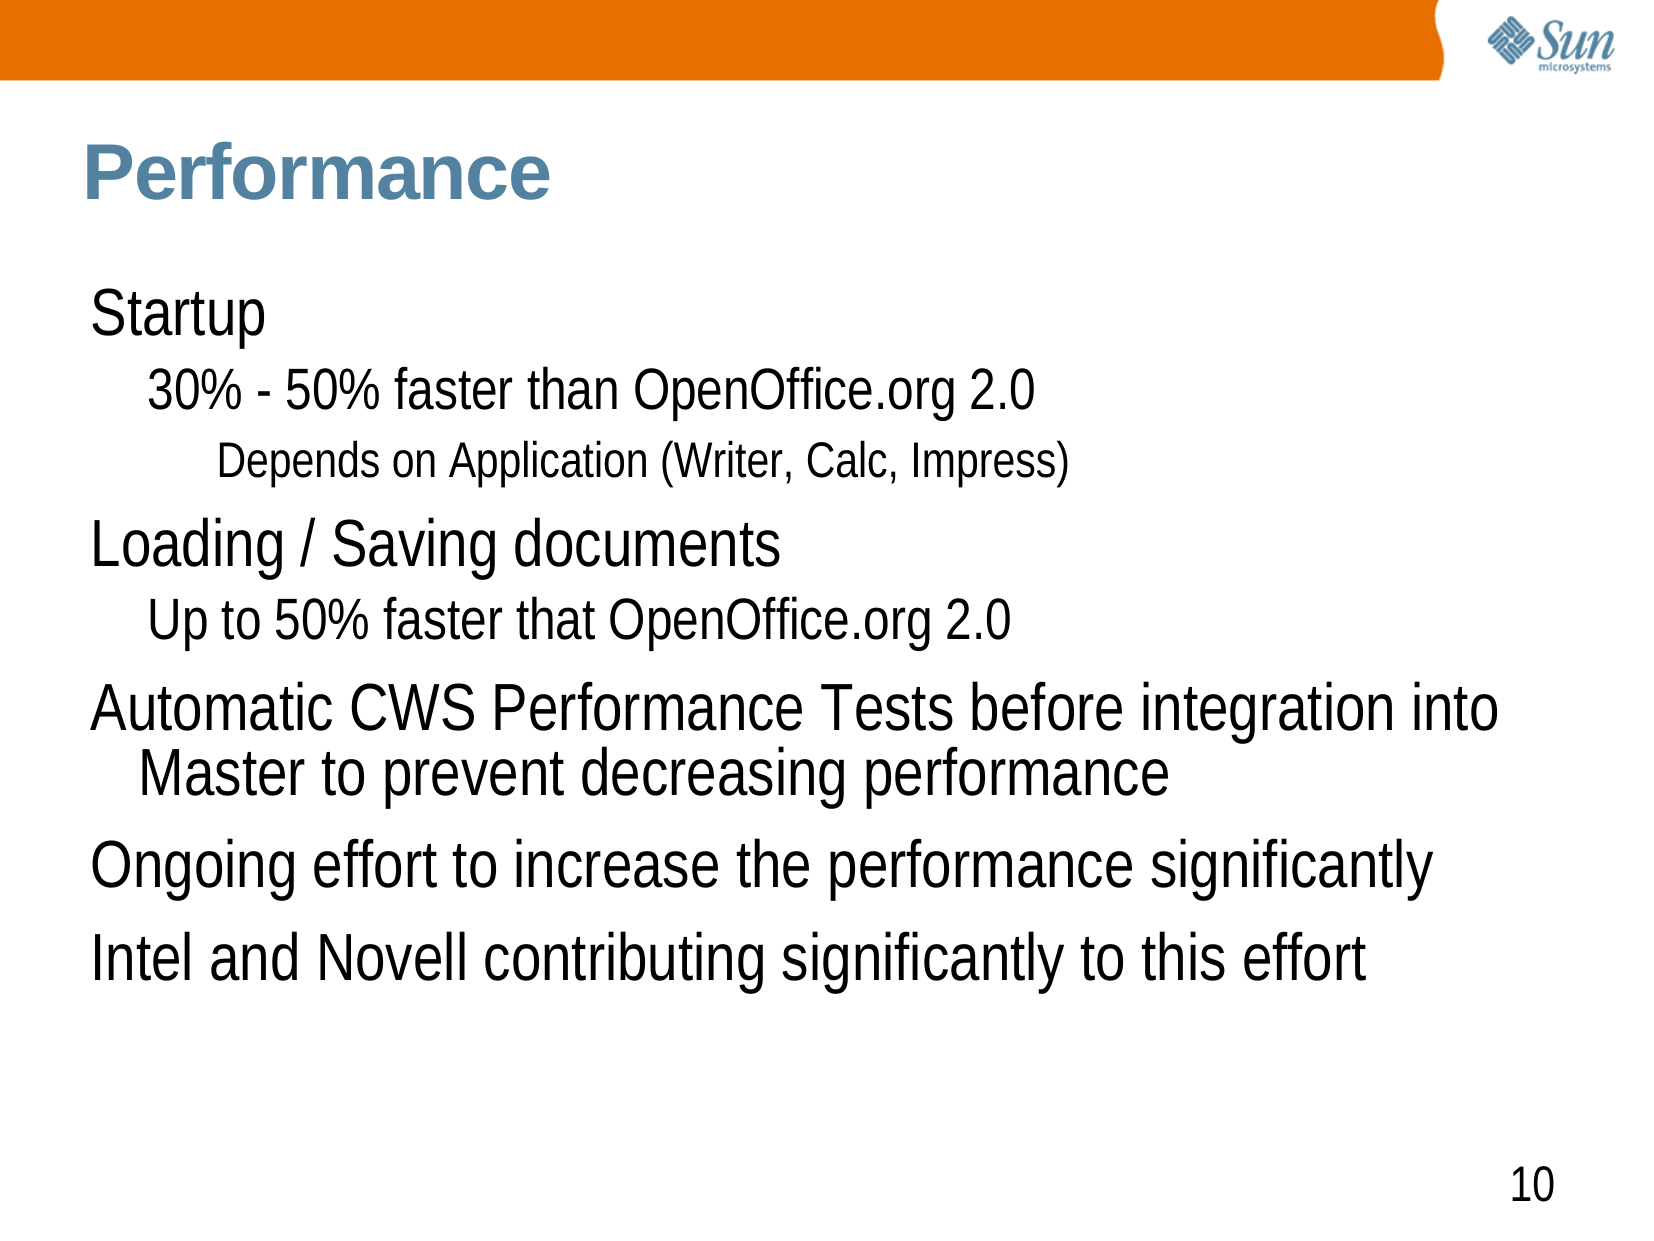

# Performance
Startup
30% - 50% faster than OpenOffice.org 2.0
Depends on Application (Writer, Calc, Impress)
Loading / Saving documents
Up to 50% faster that OpenOffice.org 2.0
Automatic CWS Performance Tests before integration into Master to prevent decreasing performance
Ongoing effort to increase the performance significantly
Intel and Novell contributing significantly to this effort